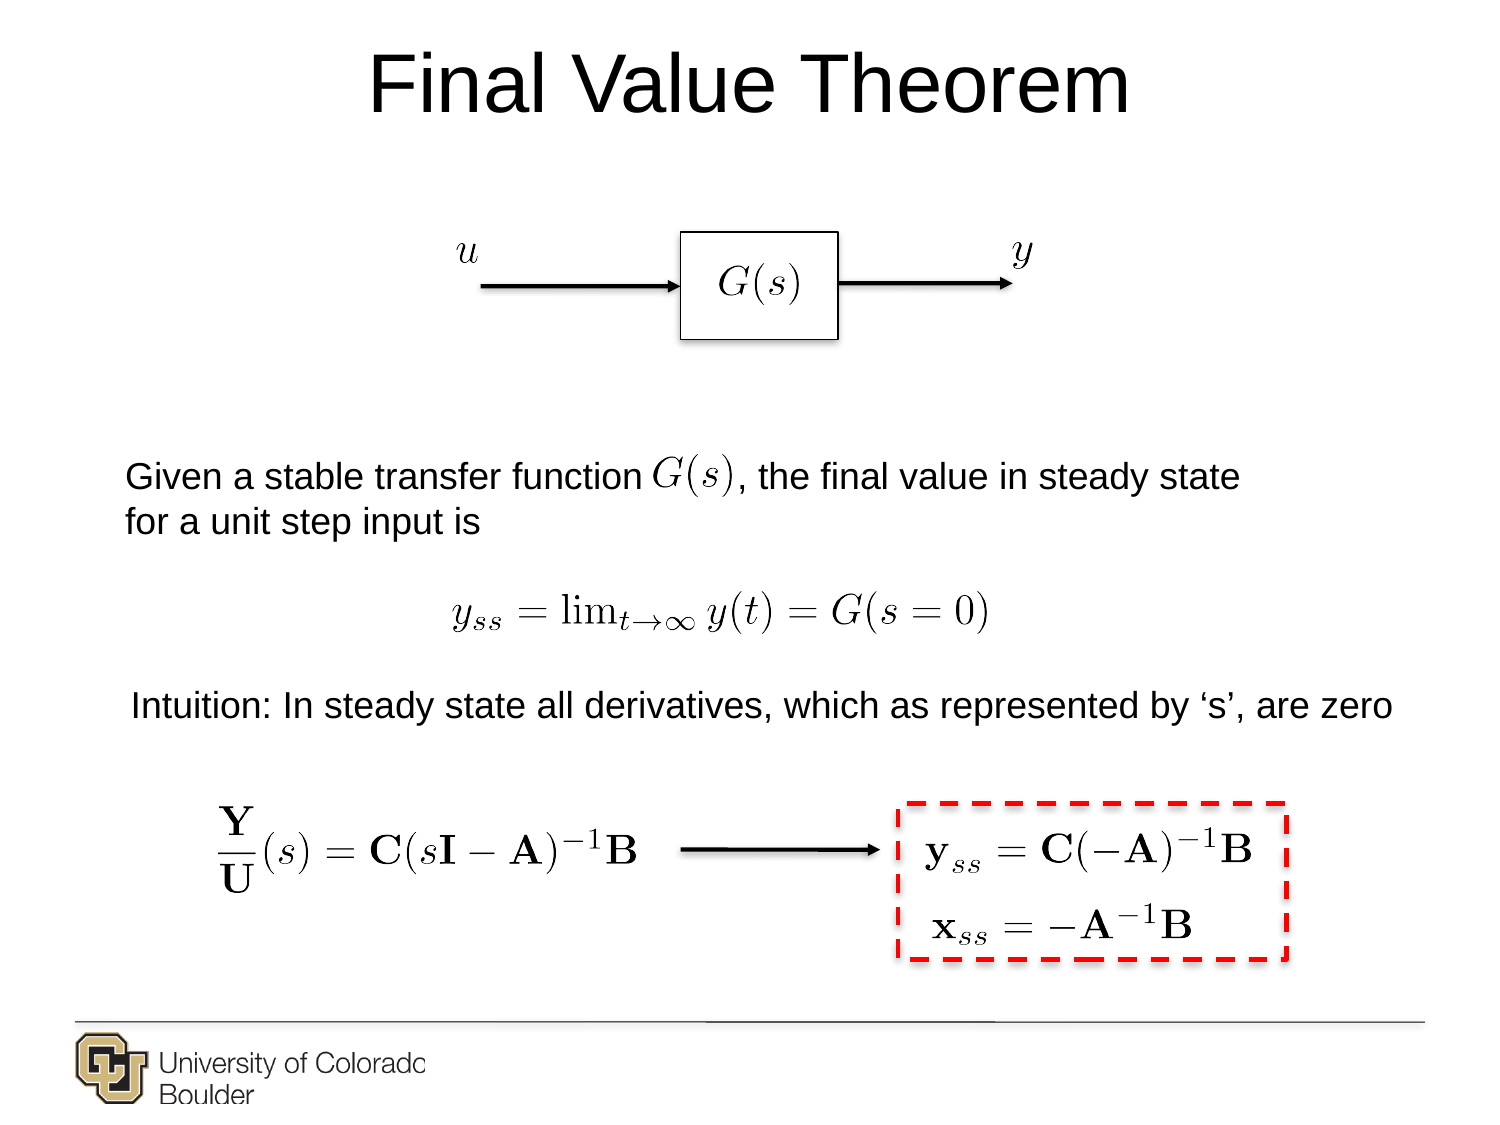

# Final Value Theorem
Given a stable transfer function , the final value in steady state
for a unit step input is
Intuition: In steady state all derivatives, which as represented by ‘s’, are zero